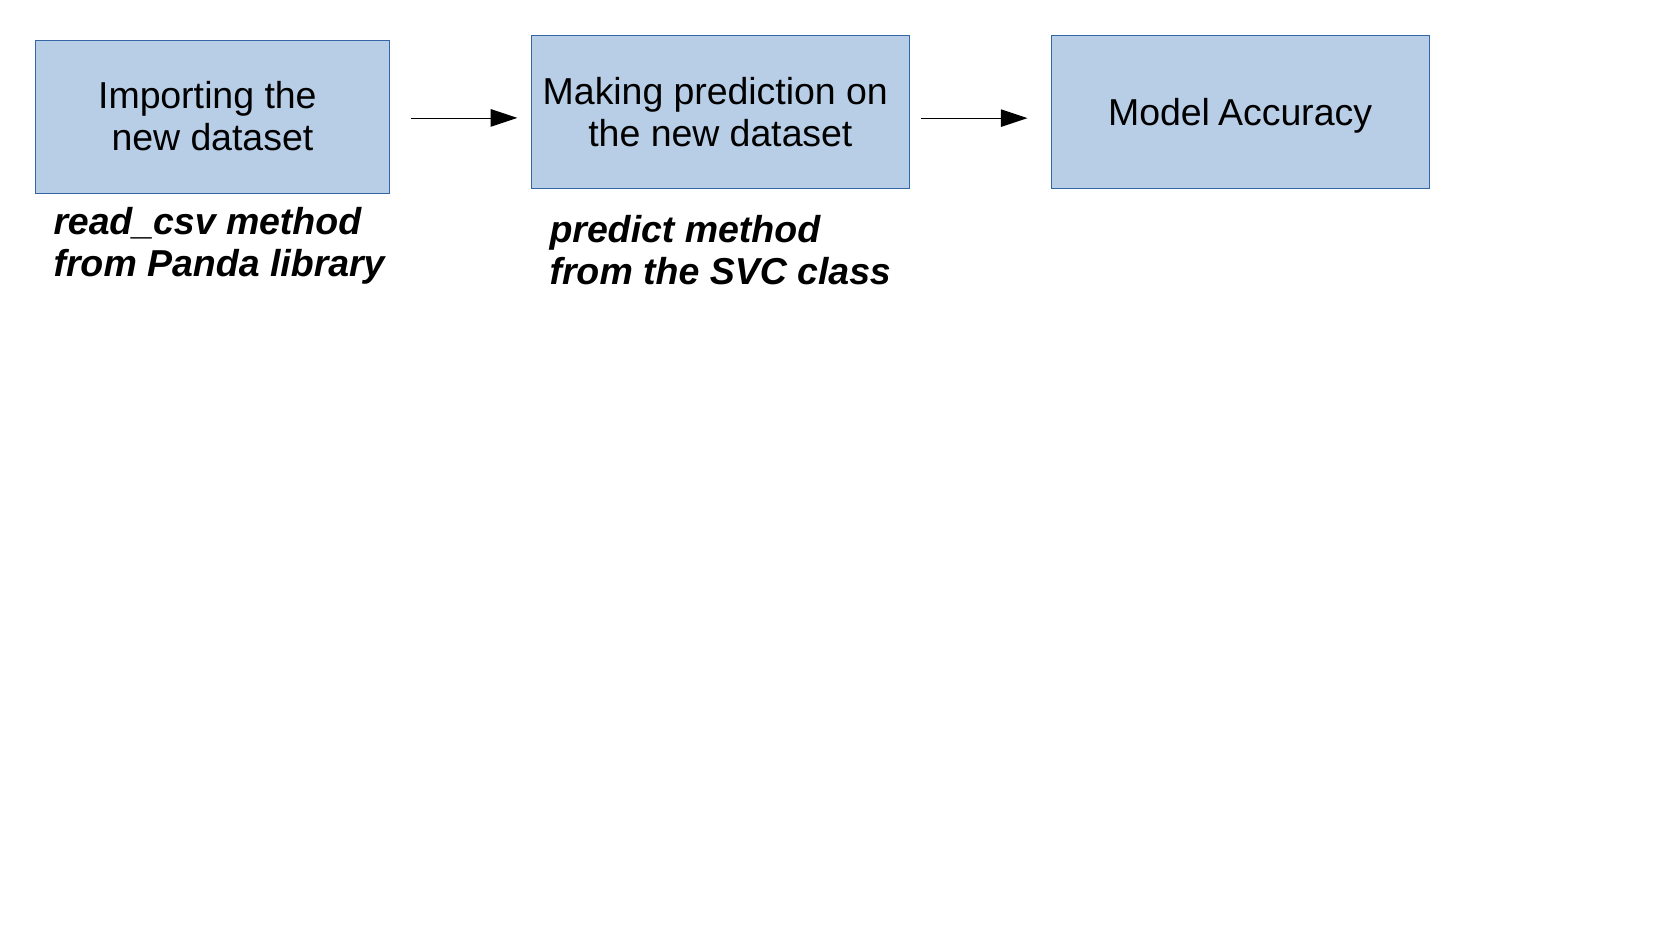

Making prediction on
the new dataset
Model Accuracy
Importing the
new dataset
read_csv method
from Panda library
predict method from the SVC class